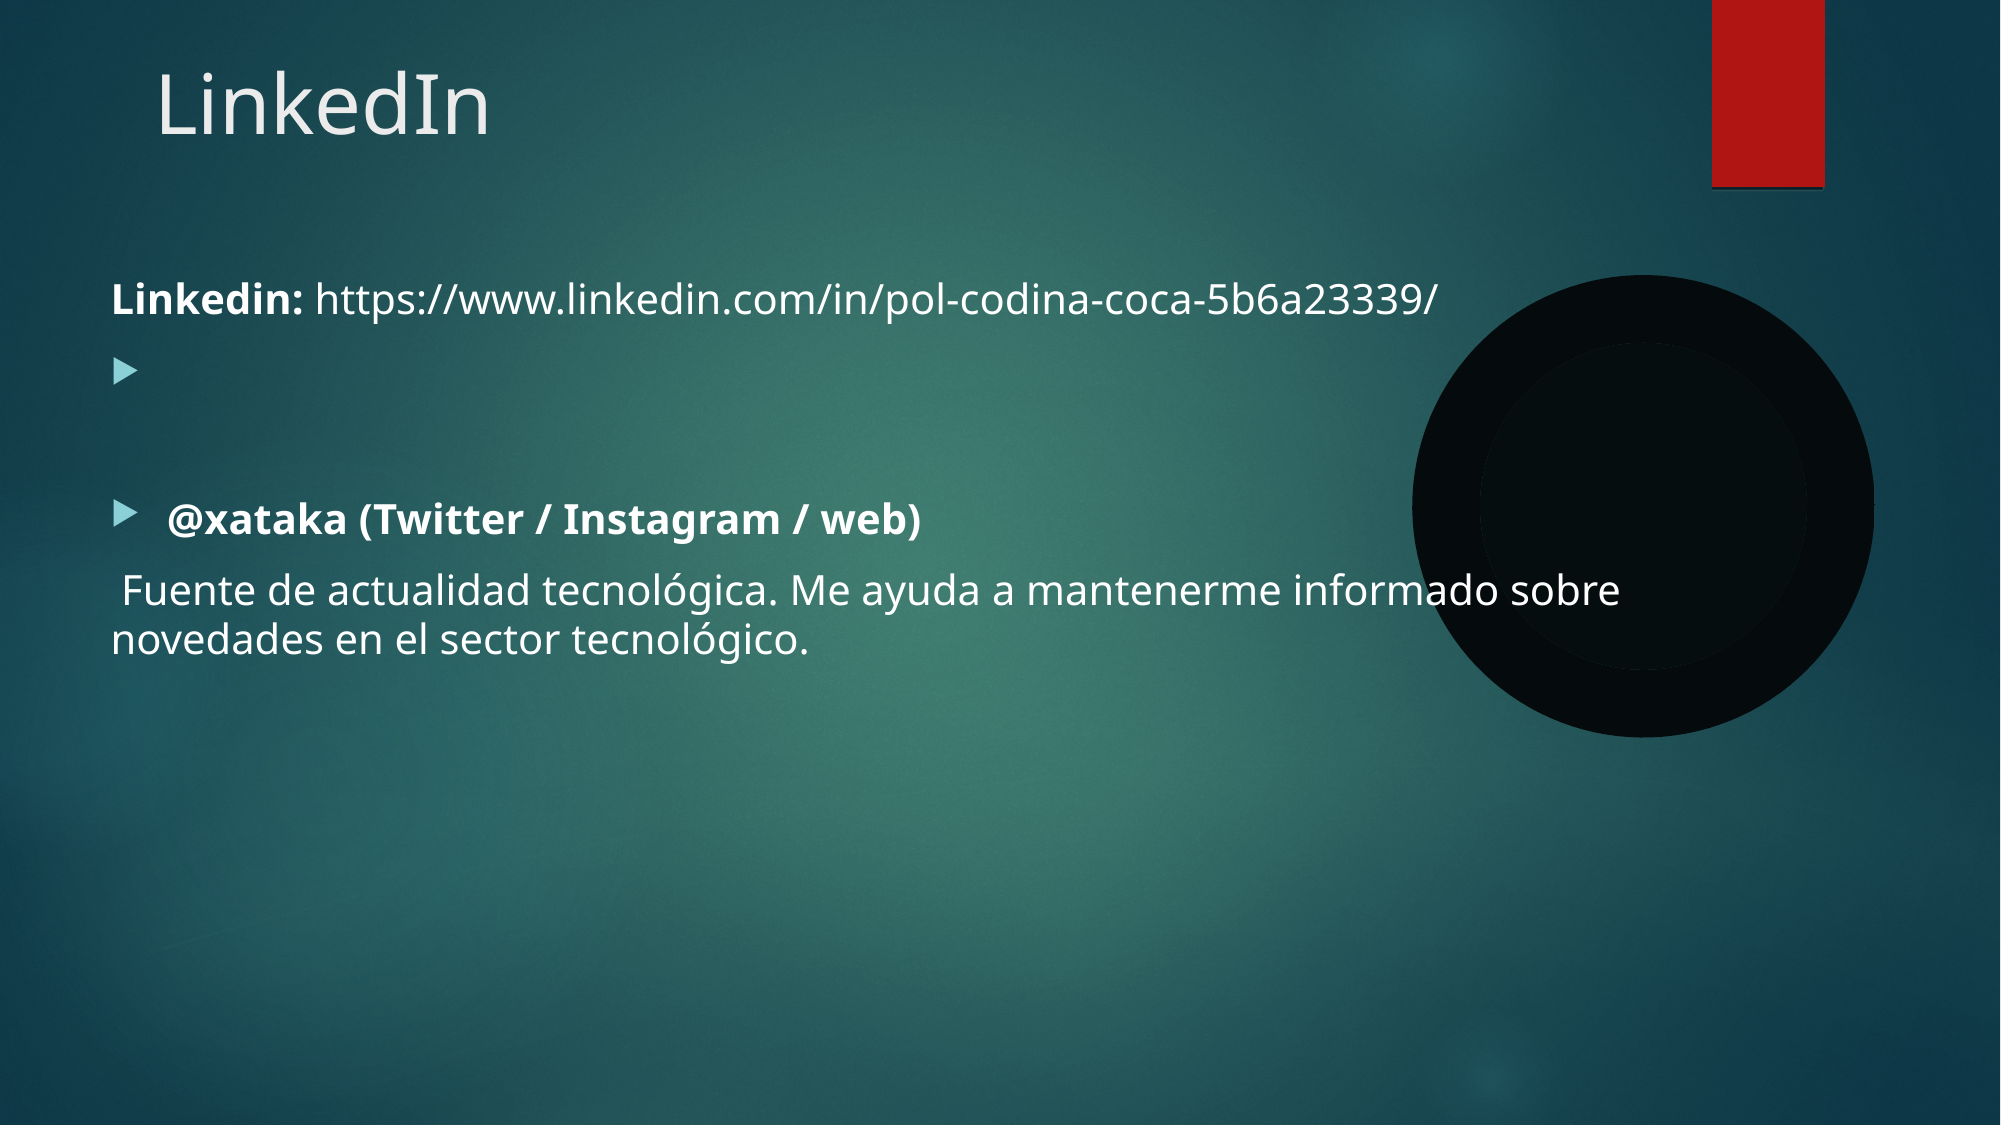

# LinkedIn
Linkedin: https://www.linkedin.com/in/pol-codina-coca-5b6a23339/
@xataka (Twitter / Instagram / web)
 Fuente de actualidad tecnológica. Me ayuda a mantenerme informado sobre novedades en el sector tecnológico.